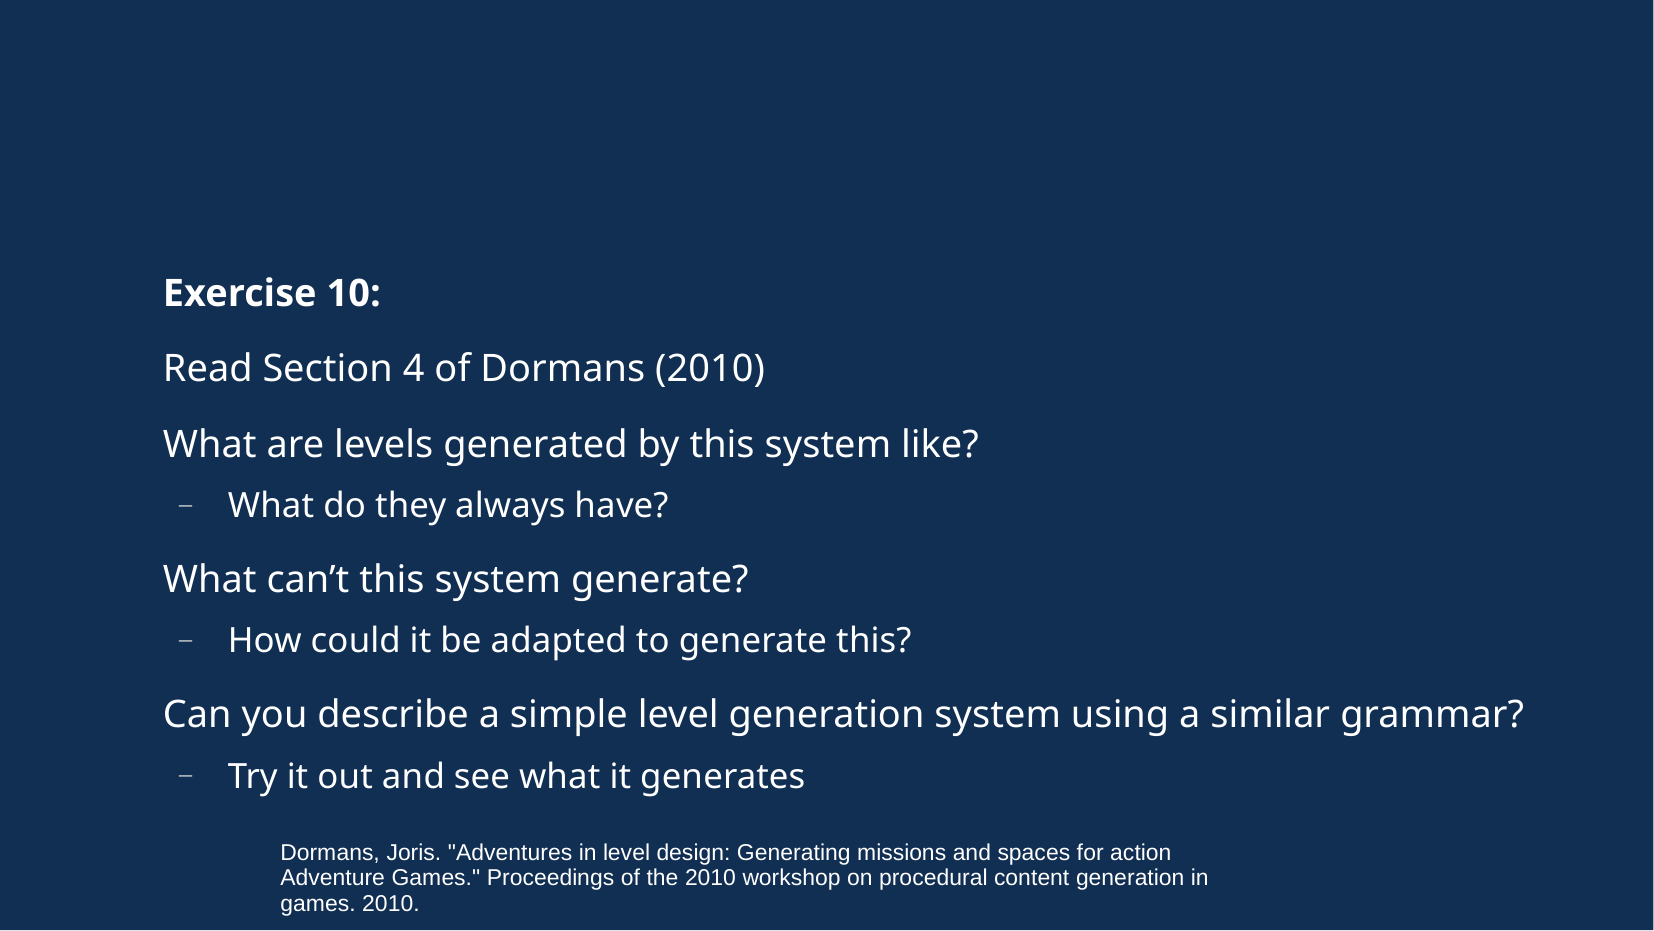

# Exercise 10:
Read Section 4 of Dormans (2010)
What are levels generated by this system like?
What do they always have?
What can’t this system generate?
How could it be adapted to generate this?
Can you describe a simple level generation system using a similar grammar?
Try it out and see what it generates
Dormans, Joris. "Adventures in level design: Generating missions and spaces for action
Adventure Games." Proceedings of the 2010 workshop on procedural content generation in
games. 2010.